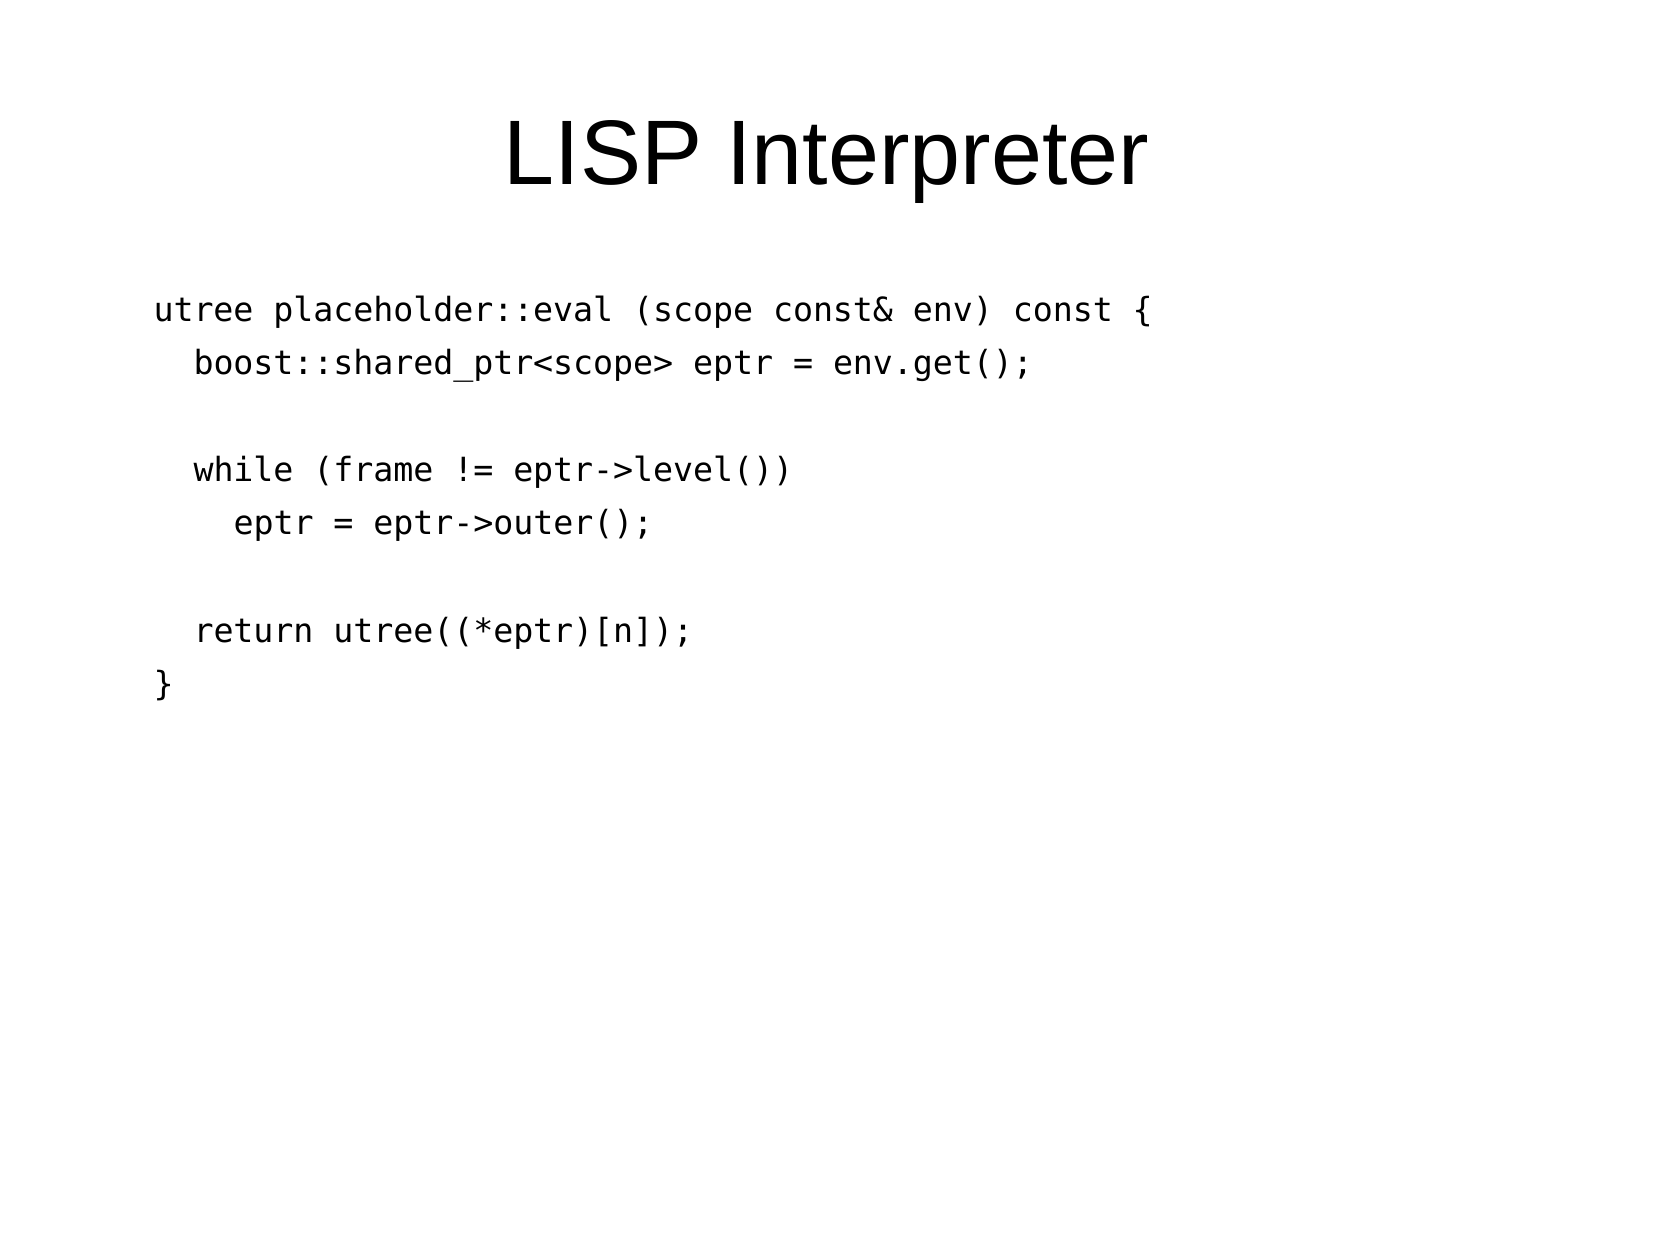

# LISP Interpreter
utree placeholder::eval (scope const& env) const {
 boost::shared_ptr<scope> eptr = env.get();
 while (frame != eptr->level())
 eptr = eptr->outer();
 return utree((*eptr)[n]);
}